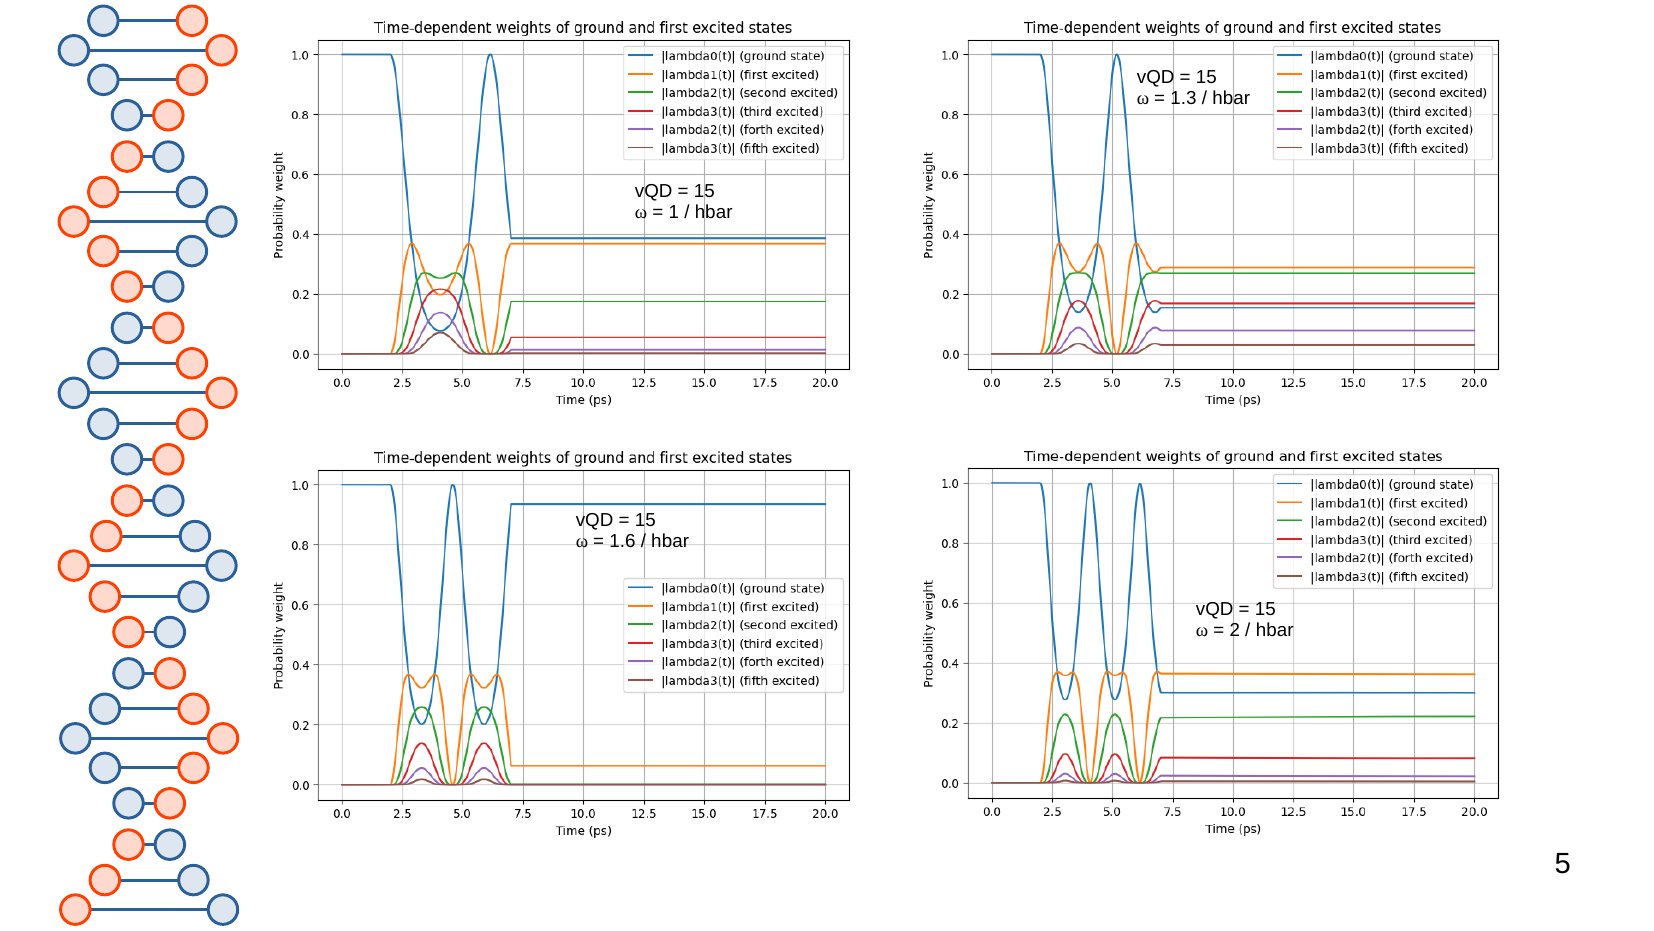

vQD = 15
ω = 1.3 / hbar
vQD = 15
ω = 1 / hbar
vQD = 15
ω = 1.6 / hbar
vQD = 15
ω = 2 / hbar
5